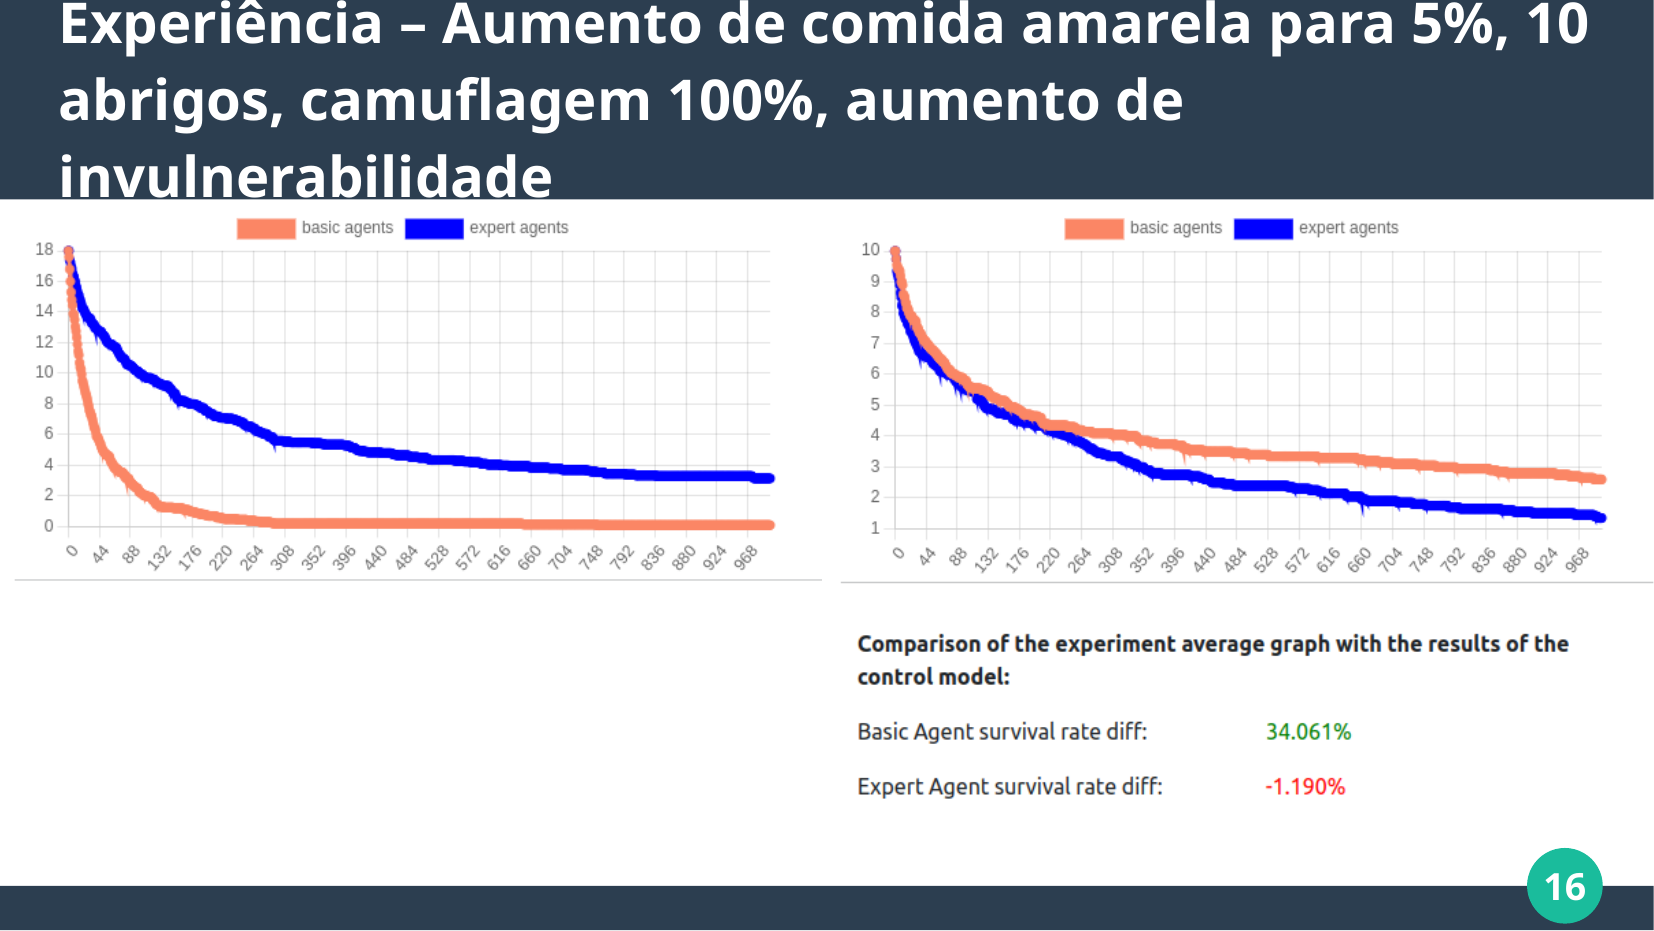

# Experiência – Aumento de comida amarela para 5%, 10 abrigos, camuflagem 100%, aumento de invulnerabilidade